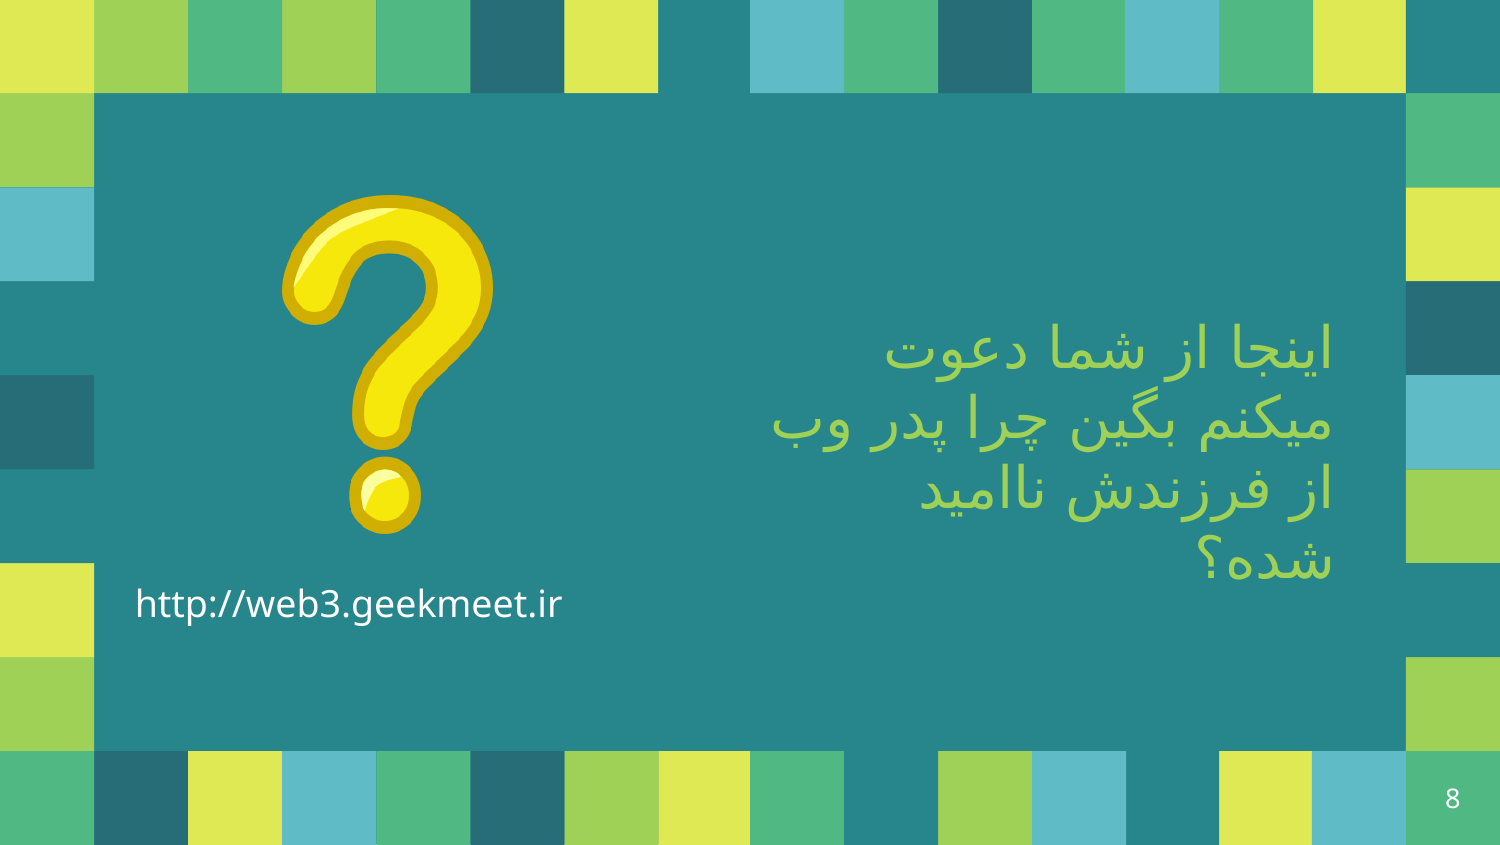

# اینجا از شما دعوت میکنم بگین چرا پدر وب از فرزندش ناامید شده؟
http://web3.geekmeet.ir
8